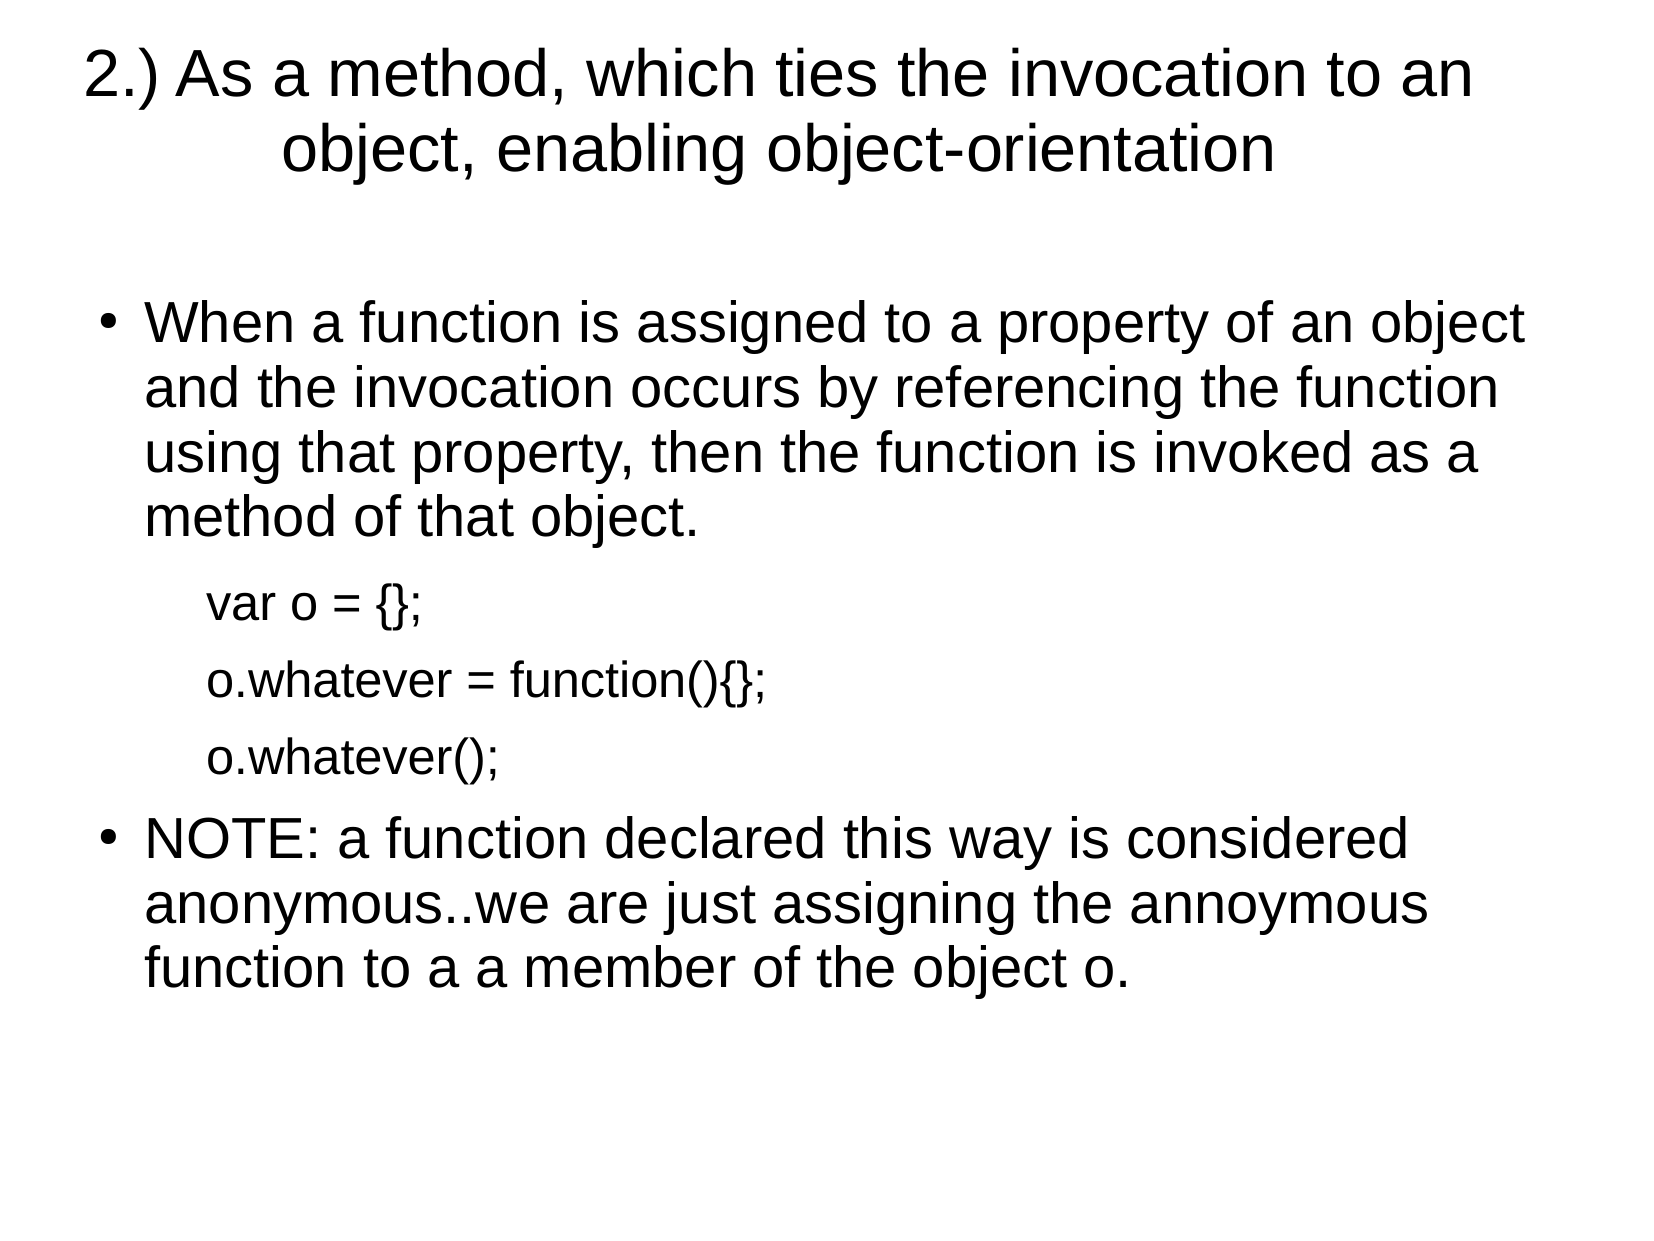

# 2.) As a method, which ties the invocation to an object, enabling object-orientation
When a function is assigned to a property of an object and the invocation occurs by referencing the function using that property, then the function is invoked as a method of that object.
var o = {};
o.whatever = function(){};
o.whatever();
NOTE: a function declared this way is considered anonymous..we are just assigning the annoymous function to a a member of the object o.